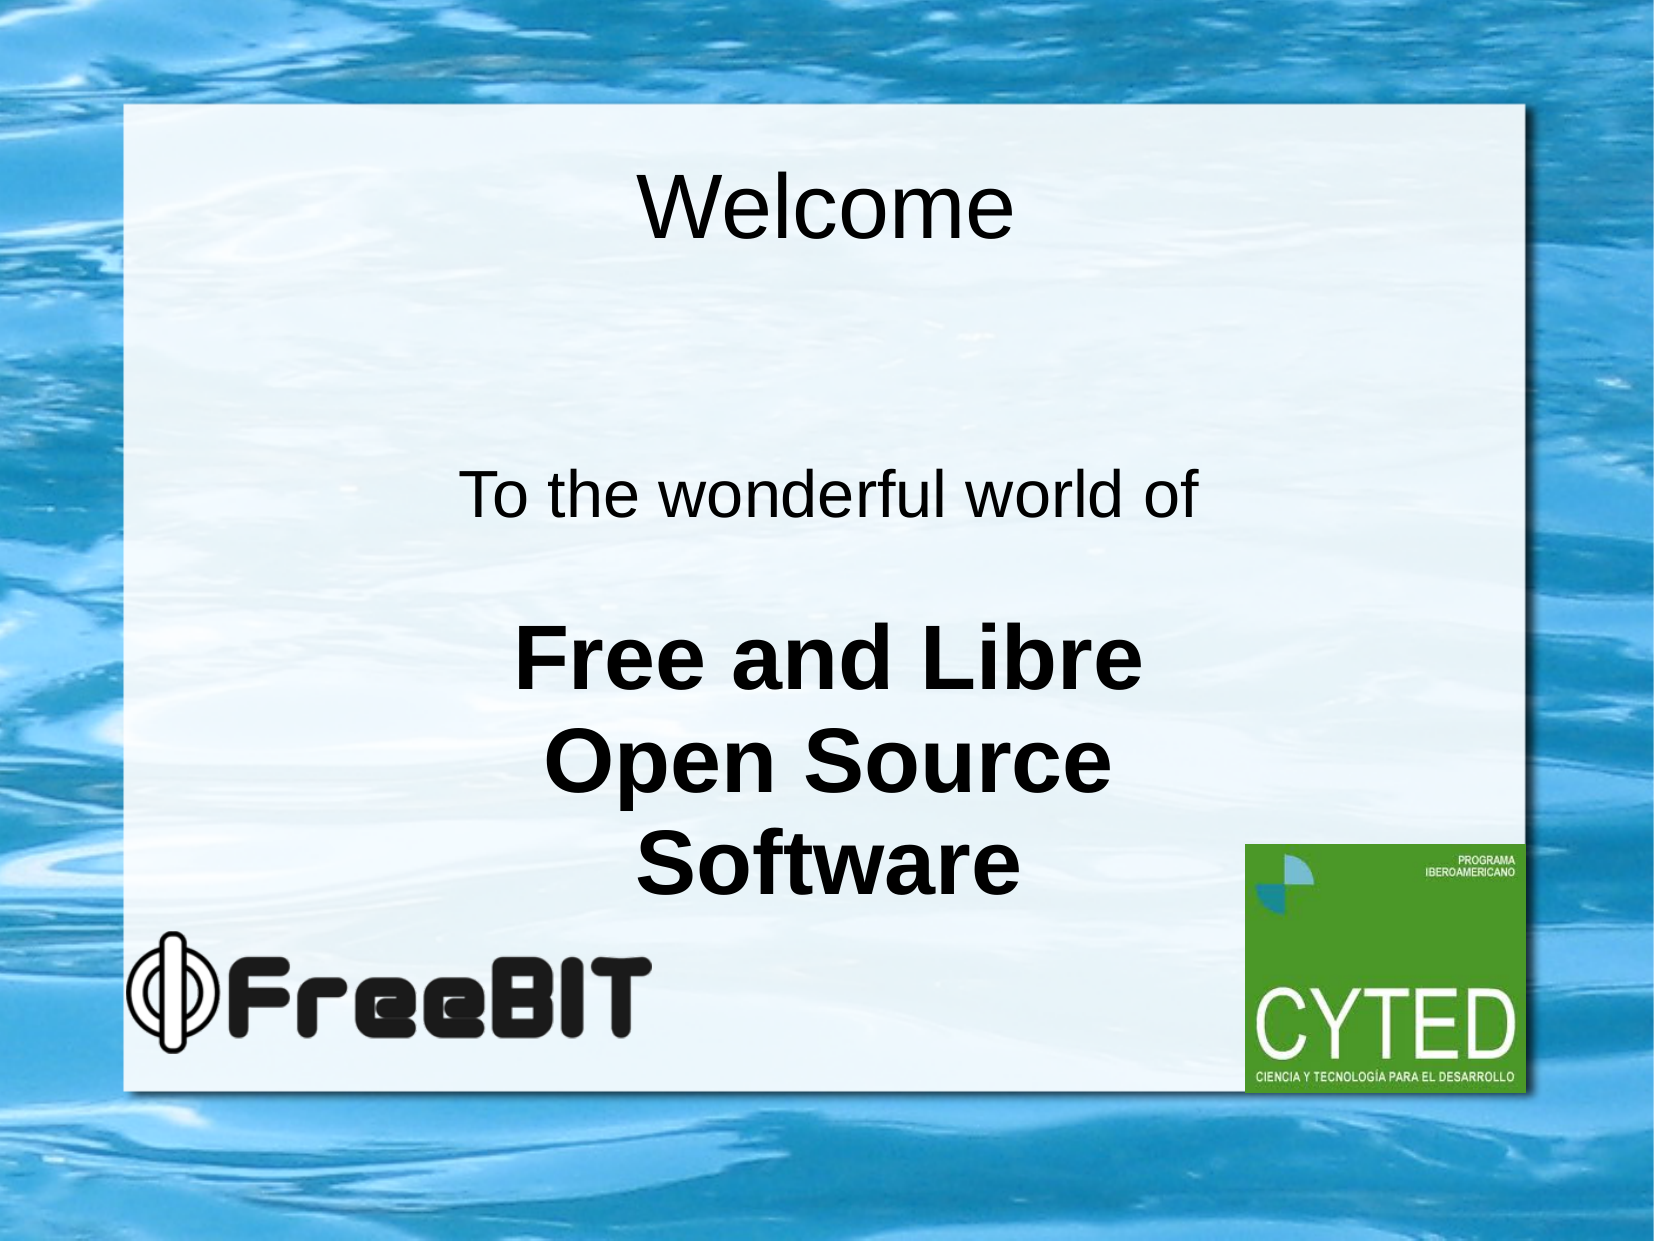

# Welcome
To the wonderful world of
Free and Libre
Open Source
Software